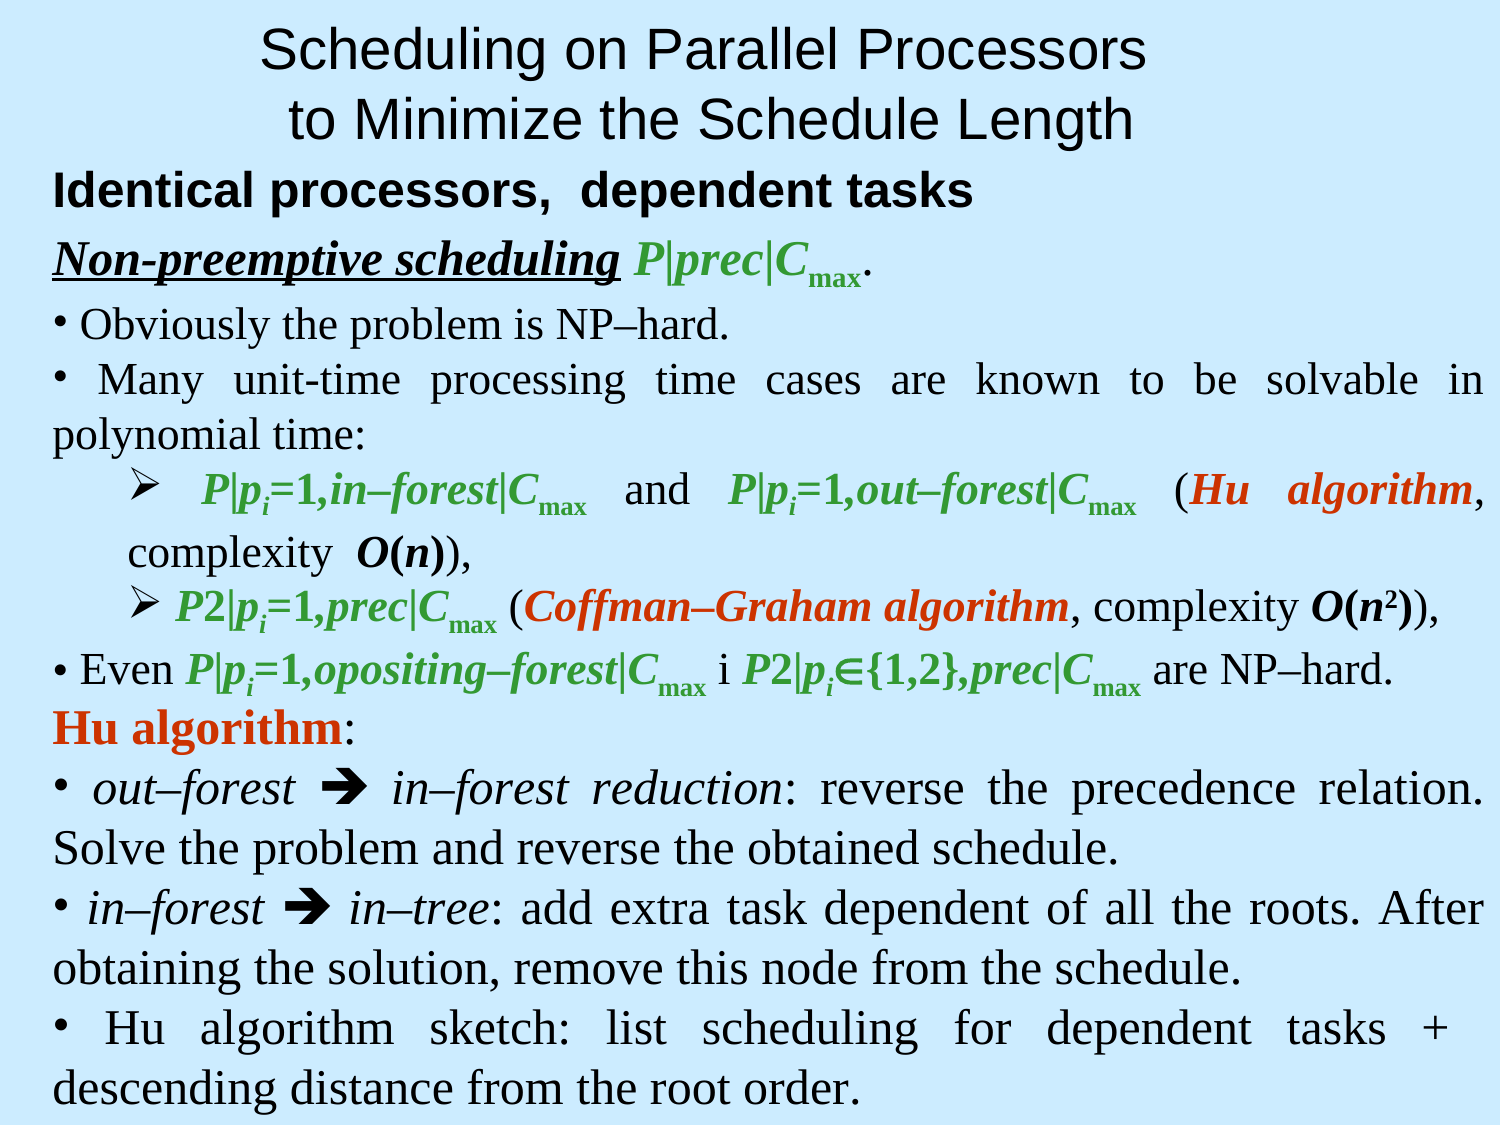

# Scheduling on Parallel Processors to Minimize the Schedule Length
Identical processors, dependent tasks
Non-preemptive scheduling P|prec|Cmax.
 Obviously the problem is NP–hard.
 Many unit-time processing time cases are known to be solvable in polynomial time:
 P|pi=1,in–forest|Cmax and P|pi=1,out–forest|Cmax (Hu algorithm, complexity O(n)),
 P2|pi=1,prec|Cmax (Coffman–Graham algorithm, complexity O(n2)),
 Even P|pi=1,opositing–forest|Cmax i P2|pi{1,2},prec|Cmax are NP–hard.
Hu algorithm:
 out–forest  in–forest reduction: reverse the precedence relation. Solve the problem and reverse the obtained schedule.
 in–forest  in–tree: add extra task dependent of all the roots. After obtaining the solution, remove this node from the schedule.
 Hu algorithm sketch: list scheduling for dependent tasks + descending distance from the root order.